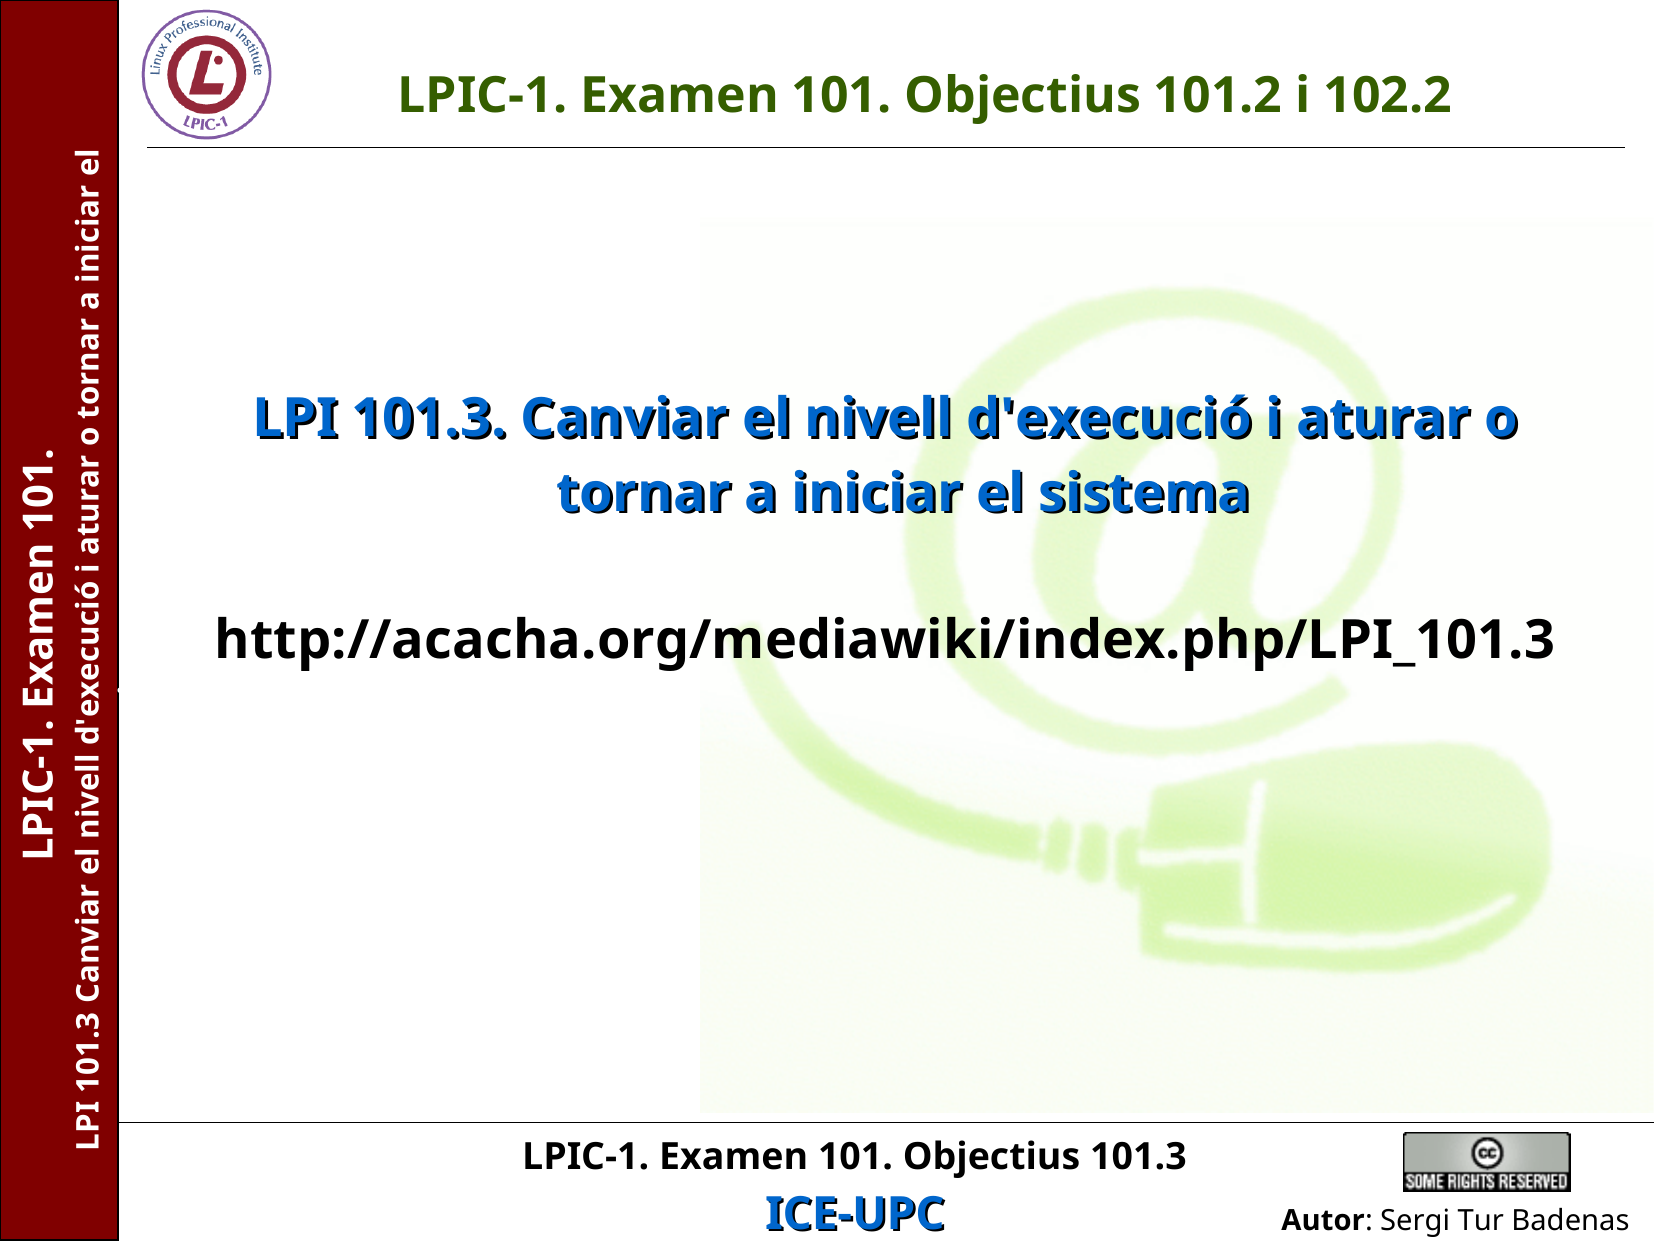

LPIC-1. Examen 101. Objectius 101.2 i 102.2
# LPI 101.3. Canviar el nivell d'execució i aturar o tornar a iniciar el sistema
http://acacha.org/mediawiki/index.php/LPI_101.3